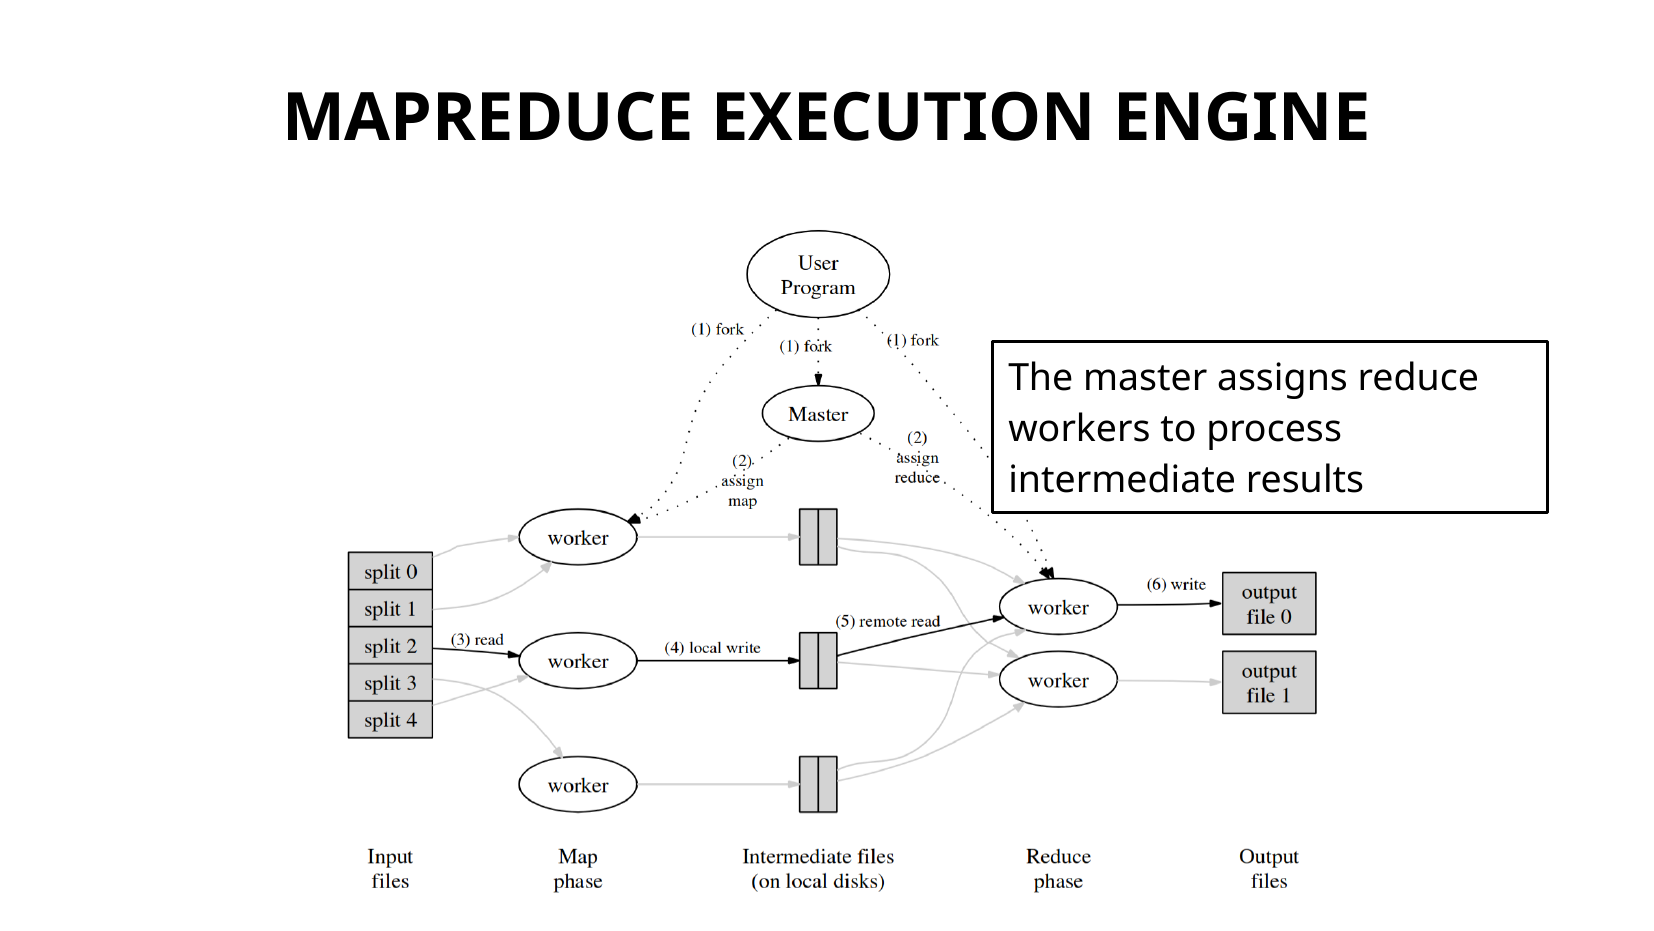

# MAPREDUCE EXECUTION ENGINE
The master assigns reduce workers to process intermediate results